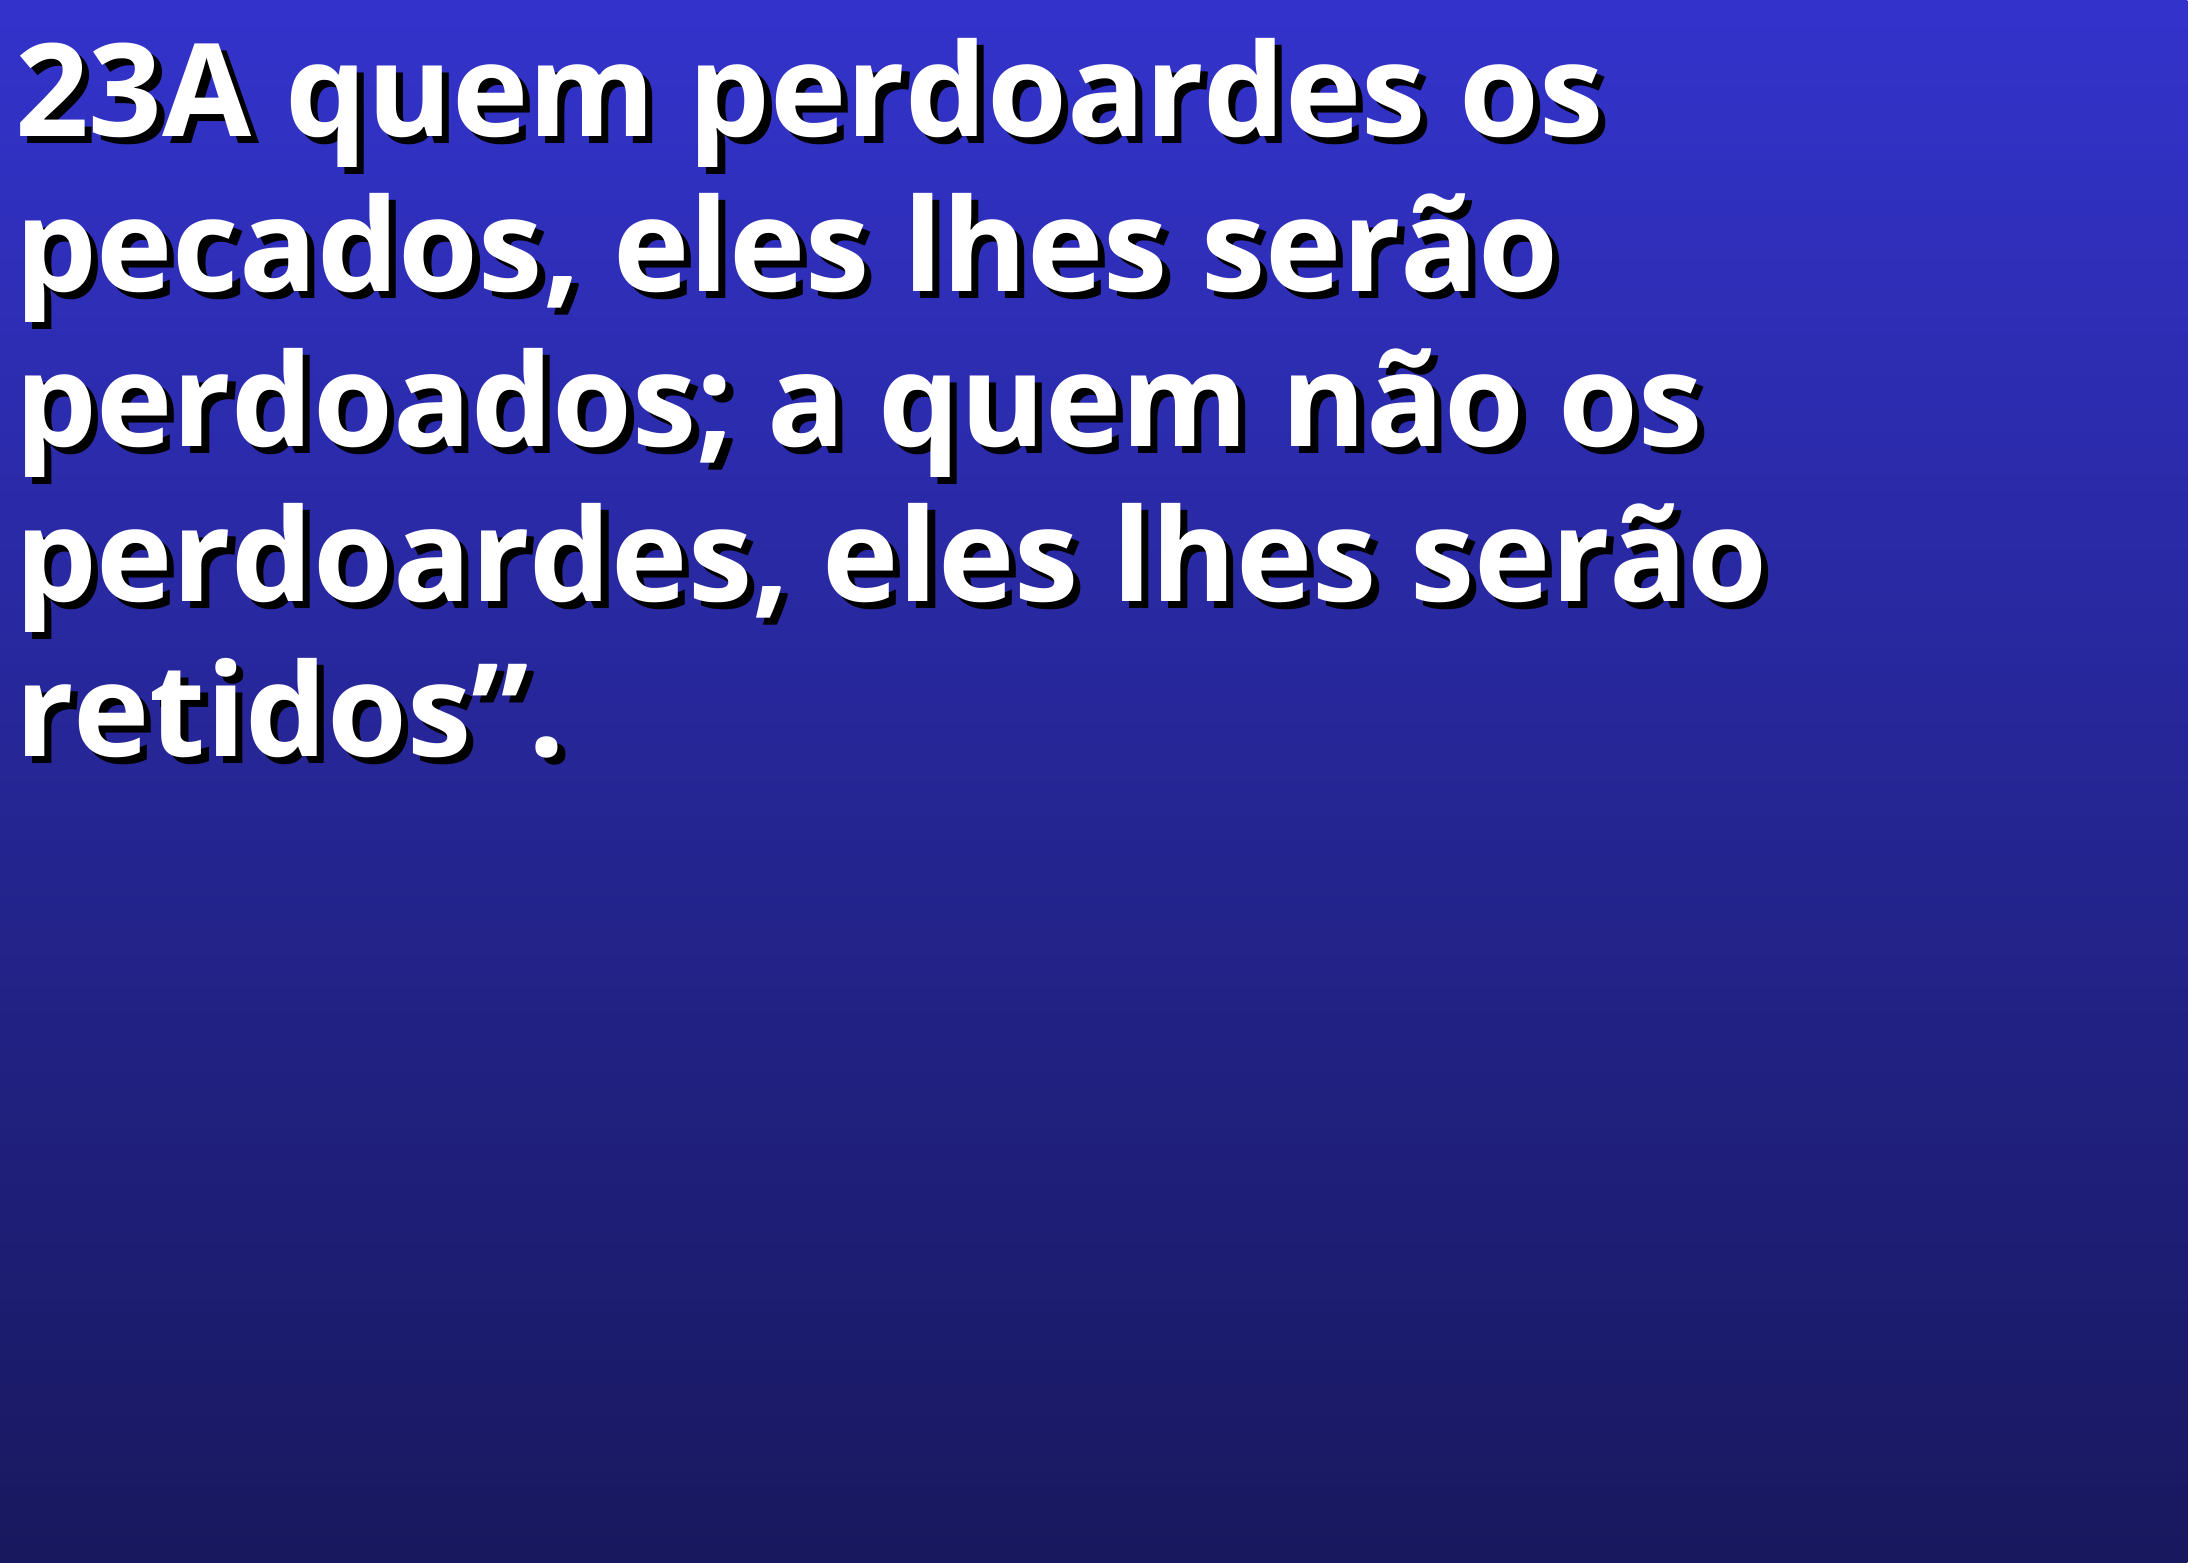

23A quem perdoardes os pecados, eles lhes serão perdoados; a quem não os perdoardes, eles lhes serão retidos”.